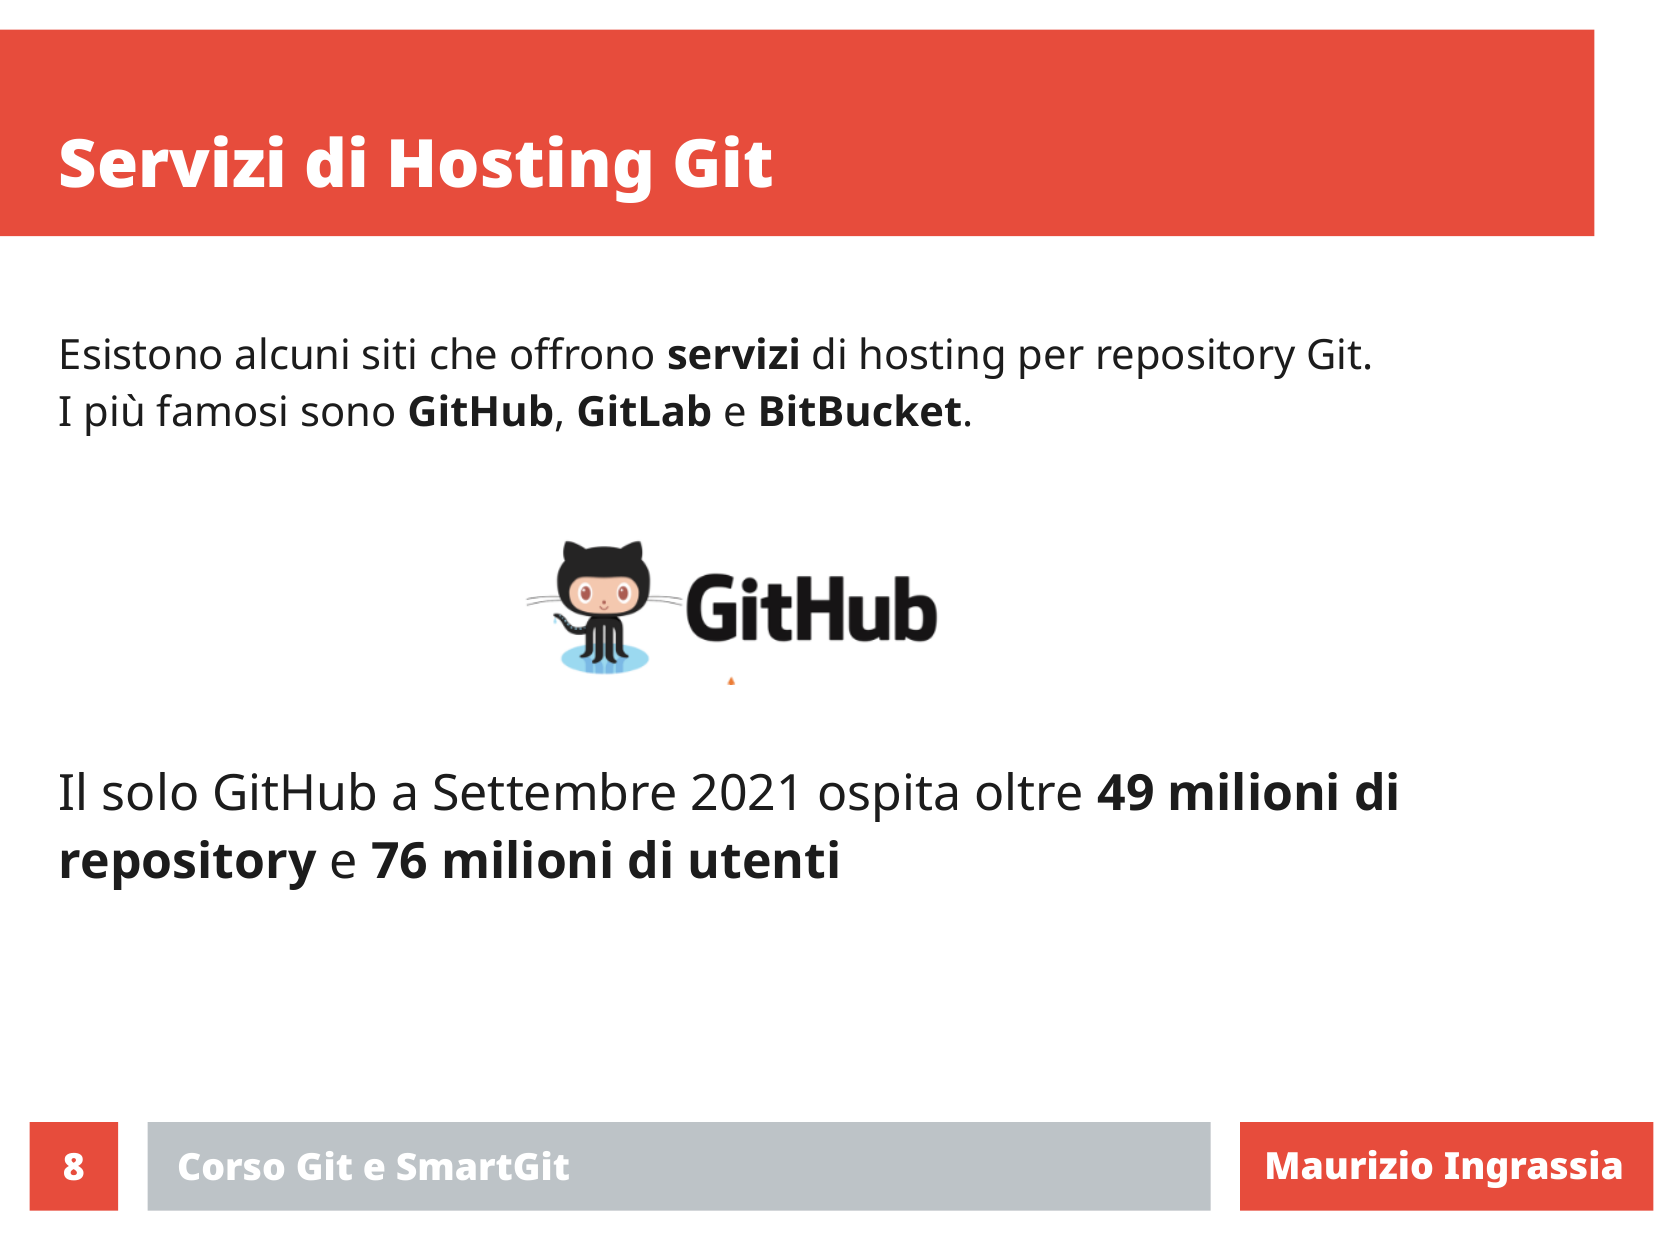

# Servizi di Hosting Git
Esistono alcuni siti che offrono servizi di hosting per repository Git.
I più famosi sono GitHub, GitLab e BitBucket.
Il solo GitHub a Settembre 2021 ospita oltre 49 milioni di repository e 76 milioni di utenti
8
Corso Git e SmartGit
Maurizio Ingrassia